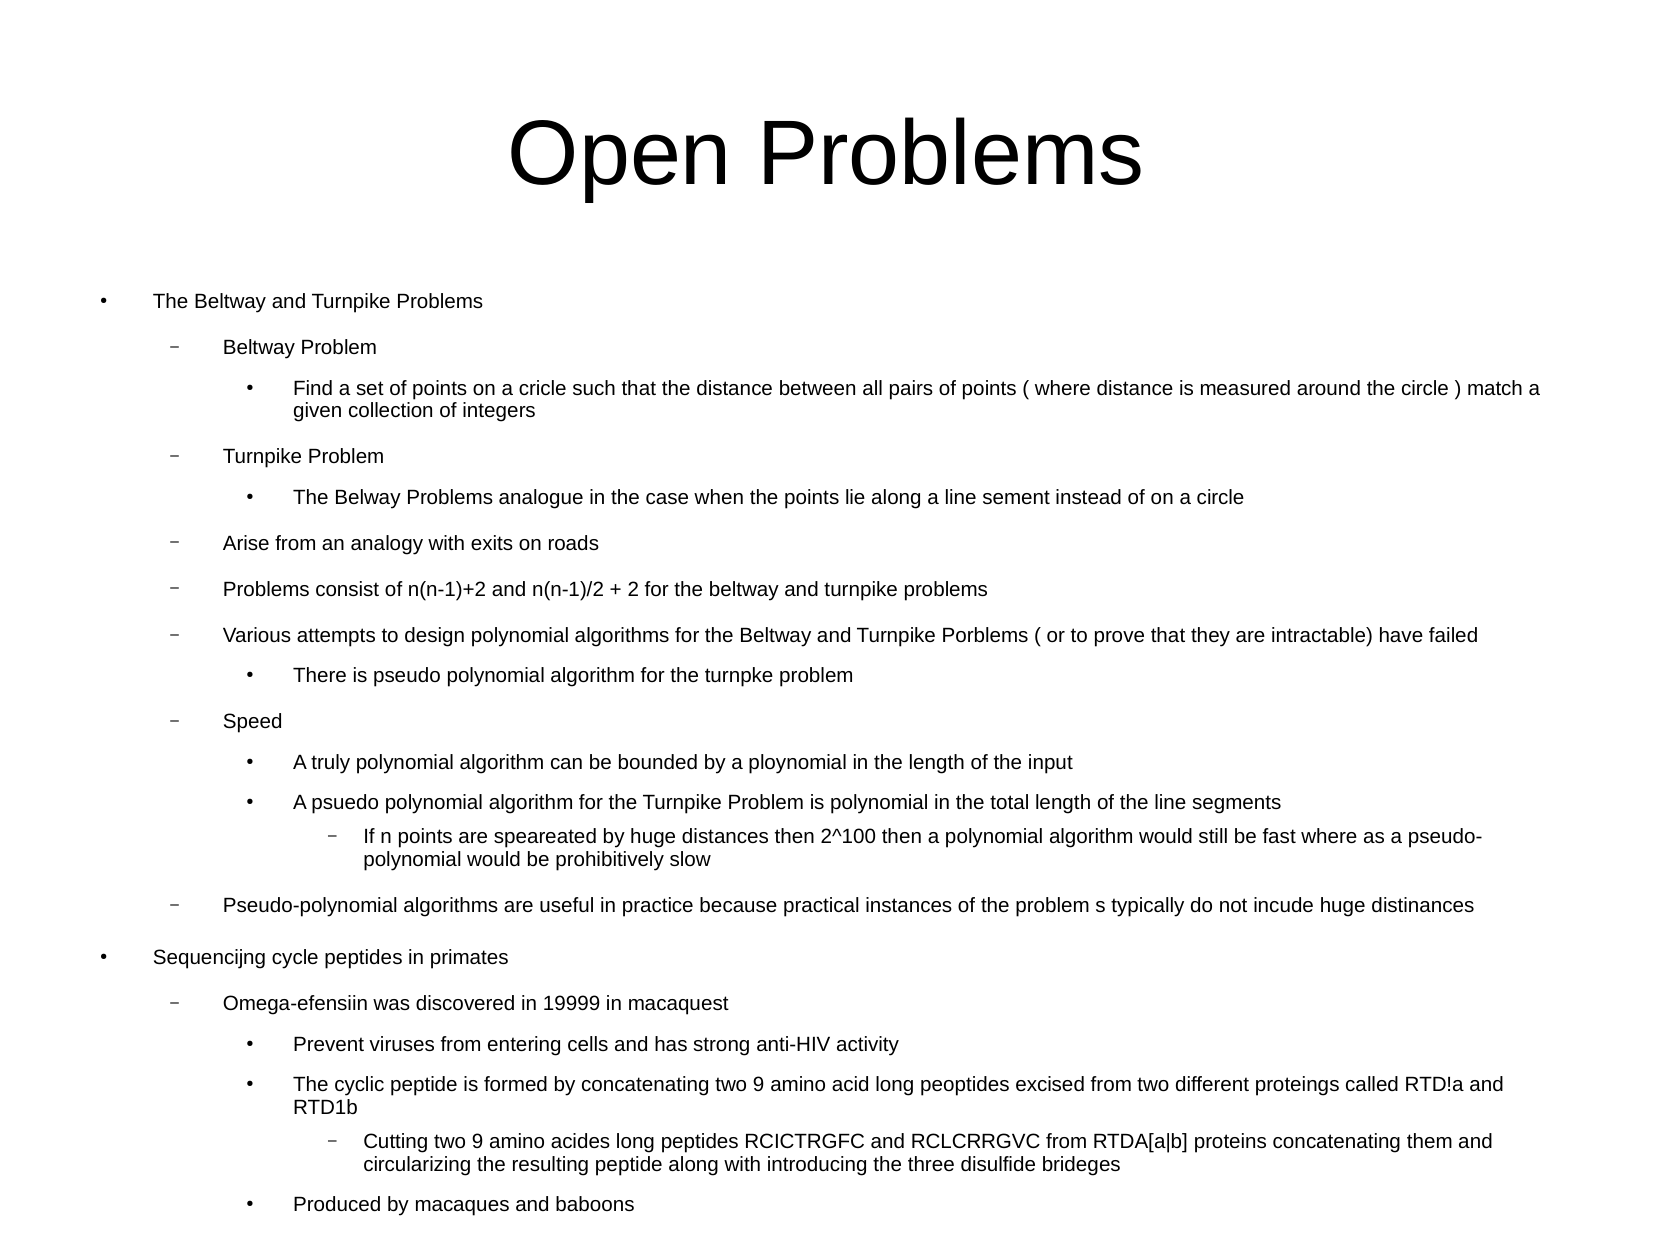

# Open Problems
The Beltway and Turnpike Problems
Beltway Problem
Find a set of points on a cricle such that the distance between all pairs of points ( where distance is measured around the circle ) match a given collection of integers
Turnpike Problem
The Belway Problems analogue in the case when the points lie along a line sement instead of on a circle
Arise from an analogy with exits on roads
Problems consist of n(n-1)+2 and n(n-1)/2 + 2 for the beltway and turnpike problems
Various attempts to design polynomial algorithms for the Beltway and Turnpike Porblems ( or to prove that they are intractable) have failed
There is pseudo polynomial algorithm for the turnpke problem
Speed
A truly polynomial algorithm can be bounded by a ploynomial in the length of the input
A psuedo polynomial algorithm for the Turnpike Problem is polynomial in the total length of the line segments
If n points are speareated by huge distances then 2^100 then a polynomial algorithm would still be fast where as a pseudo-polynomial would be prohibitively slow
Pseudo-polynomial algorithms are useful in practice because practical instances of the problem s typically do not incude huge distinances
Sequencijng cycle peptides in primates
Omega-efensiin was discovered in 19999 in macaquest
Prevent viruses from entering cells and has strong anti-HIV activity
The cyclic peptide is formed by concatenating two 9 amino acid long peoptides excised from two different proteings called RTD!a and RTD1b
Cutting two 9 amino acides long peptides RCICTRGFC and RCLCRRGVC from RTDA[a|b] proteins concatenating them and circularizing the resulting peptide along with introducing the three disulfide brideges
Produced by macaques and baboons